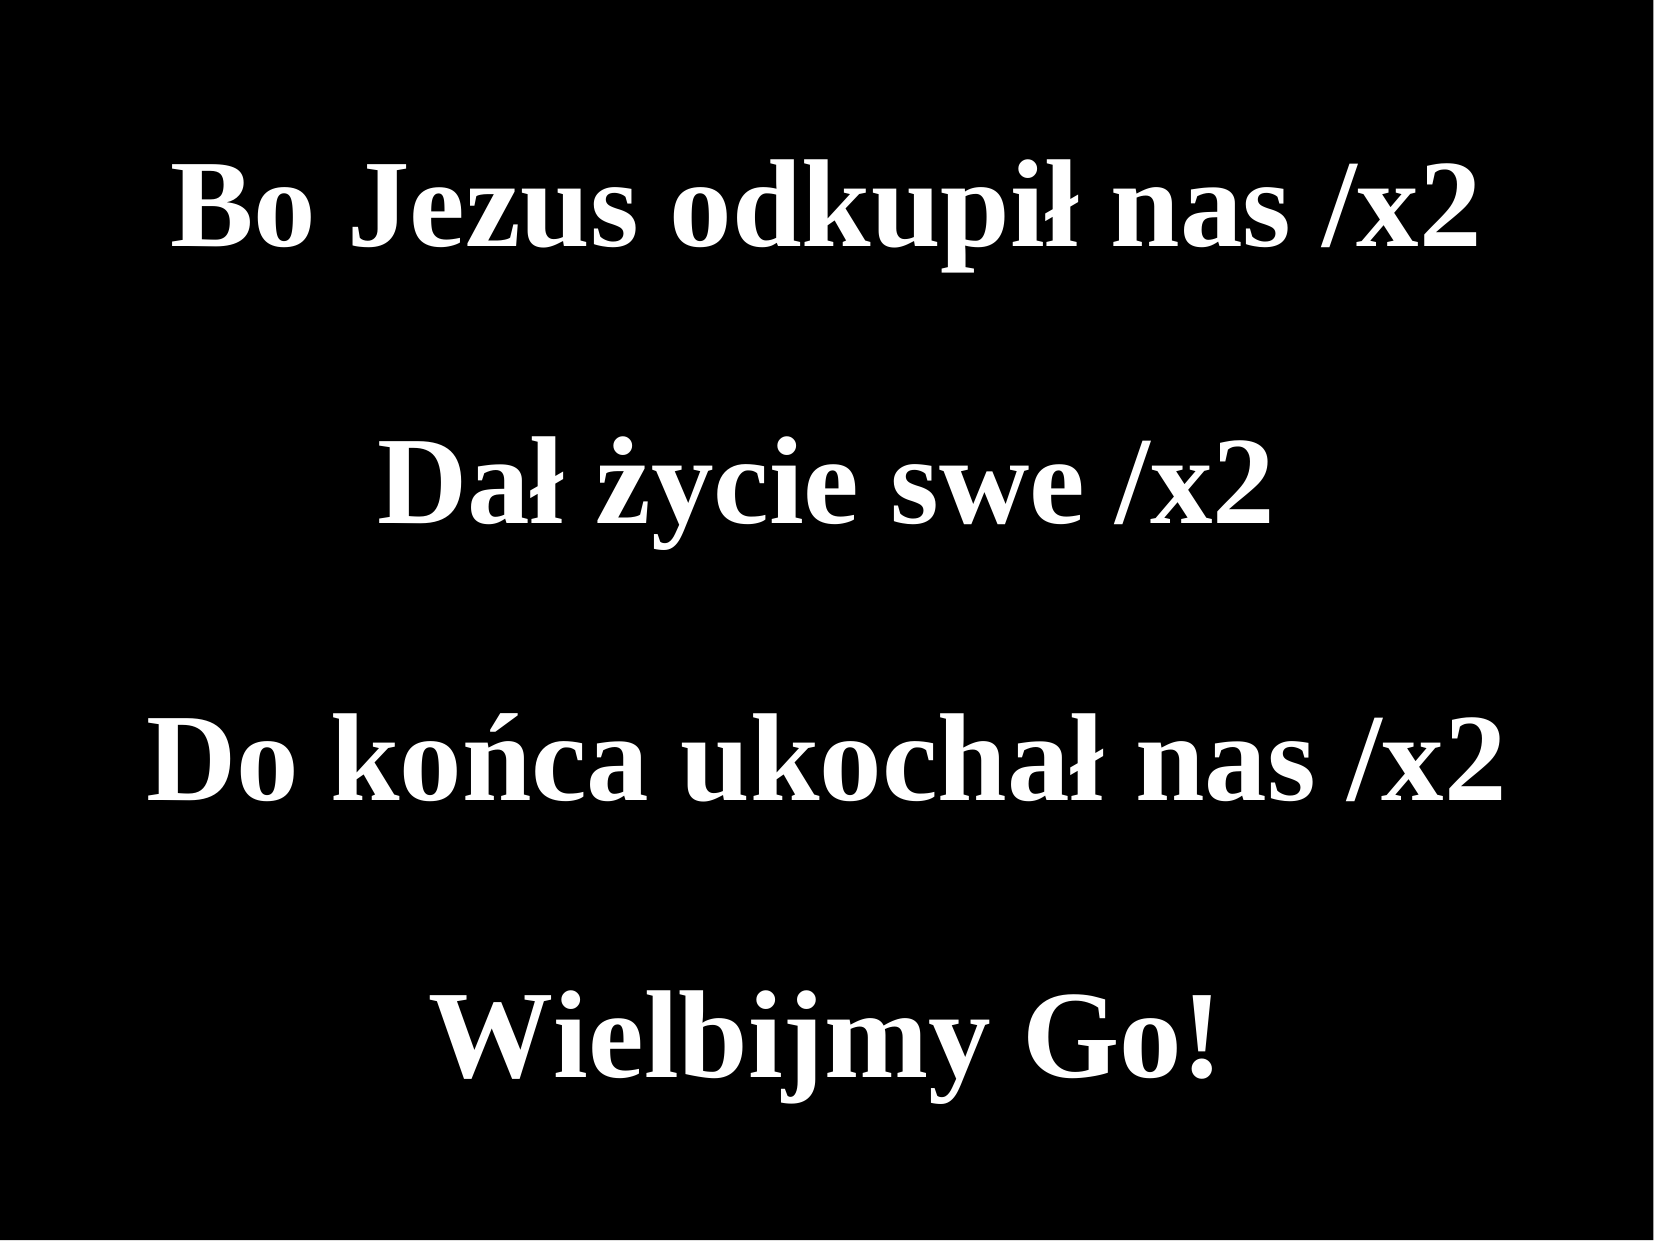

# Bo Jezus odkupił nas /x2 Dał życie swe /x2 Do końca ukochał nas /x2 Wielbijmy Go!